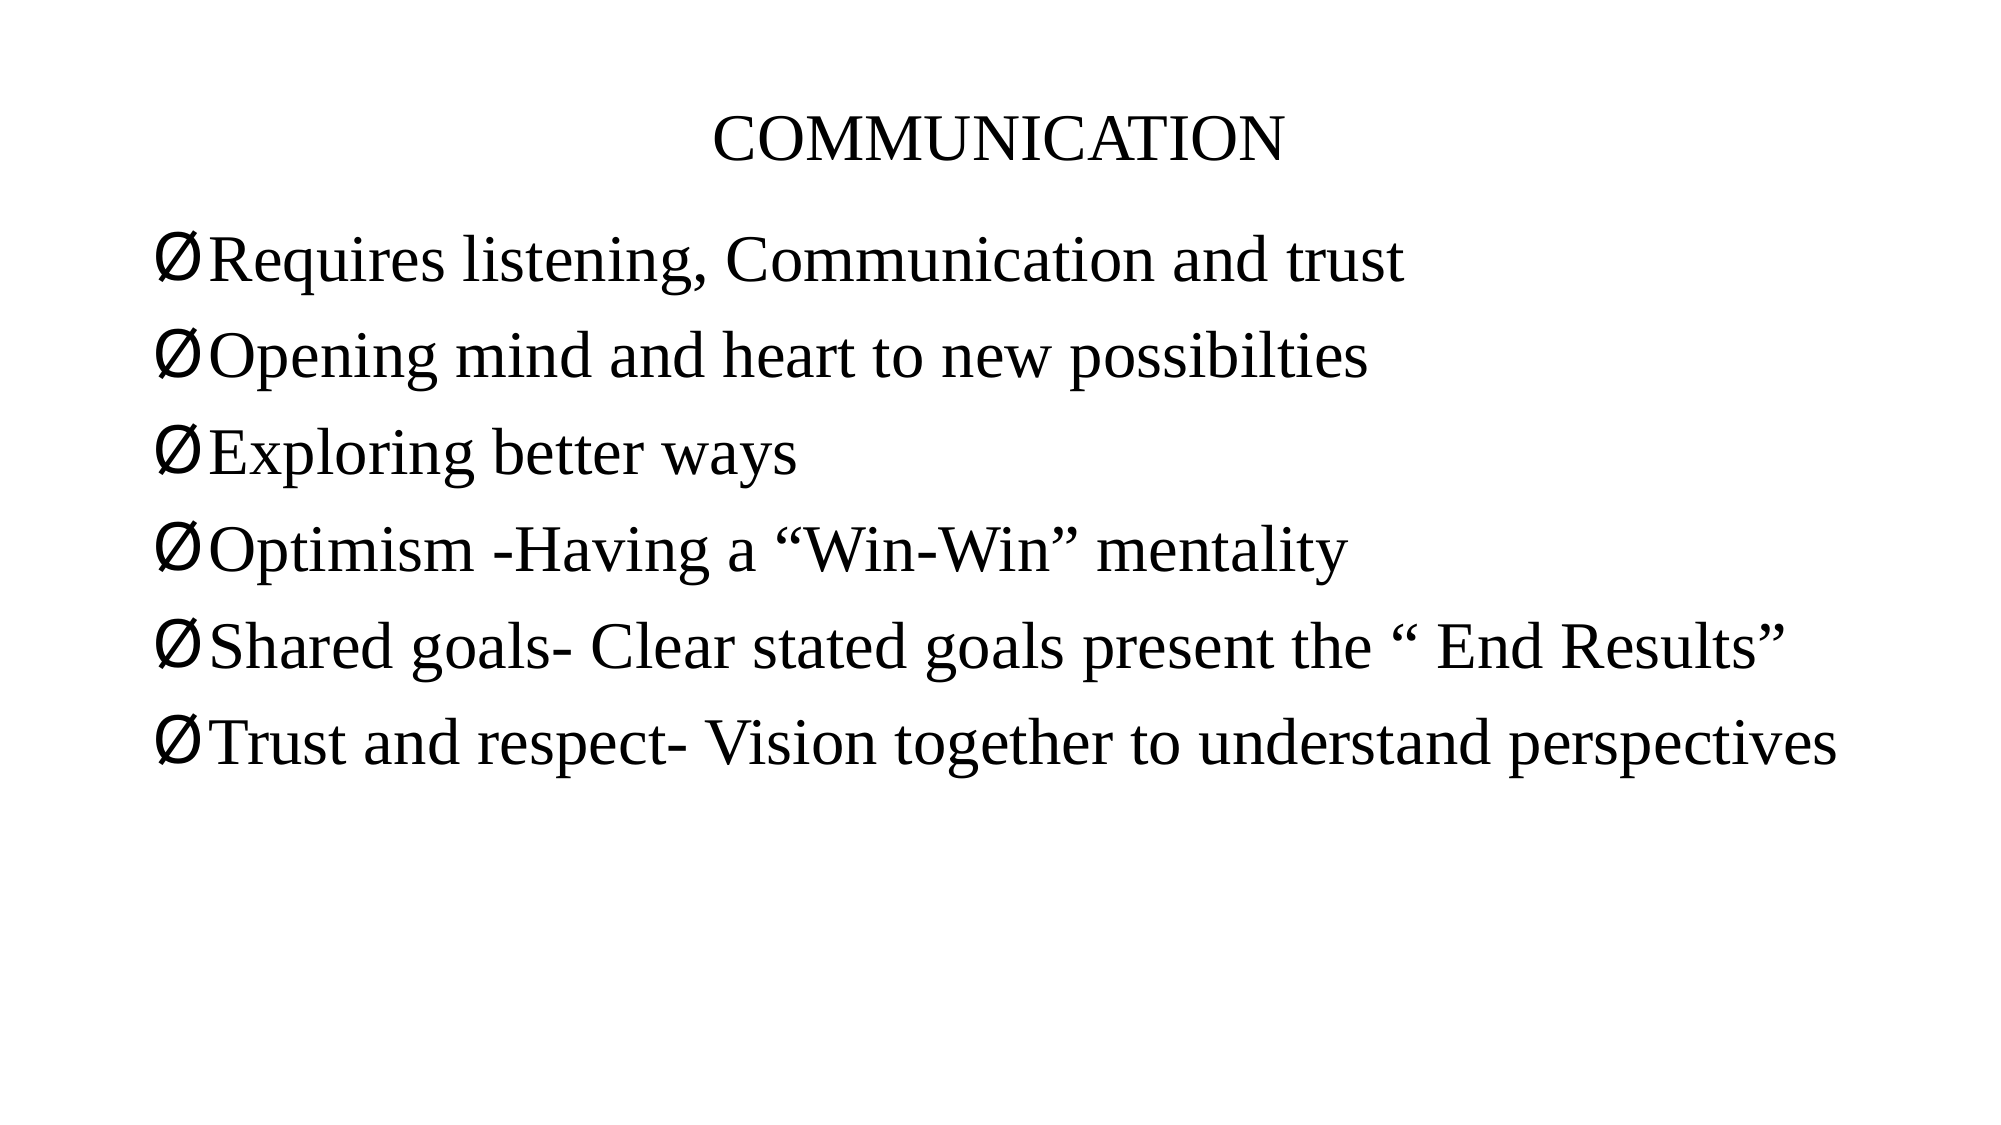

# COMMUNICATION
Requires listening, Communication and trust
Opening mind and heart to new possibilties
Exploring better ways
Optimism -Having a “Win-Win” mentality
Shared goals- Clear stated goals present the “ End Results”
Trust and respect- Vision together to understand perspectives